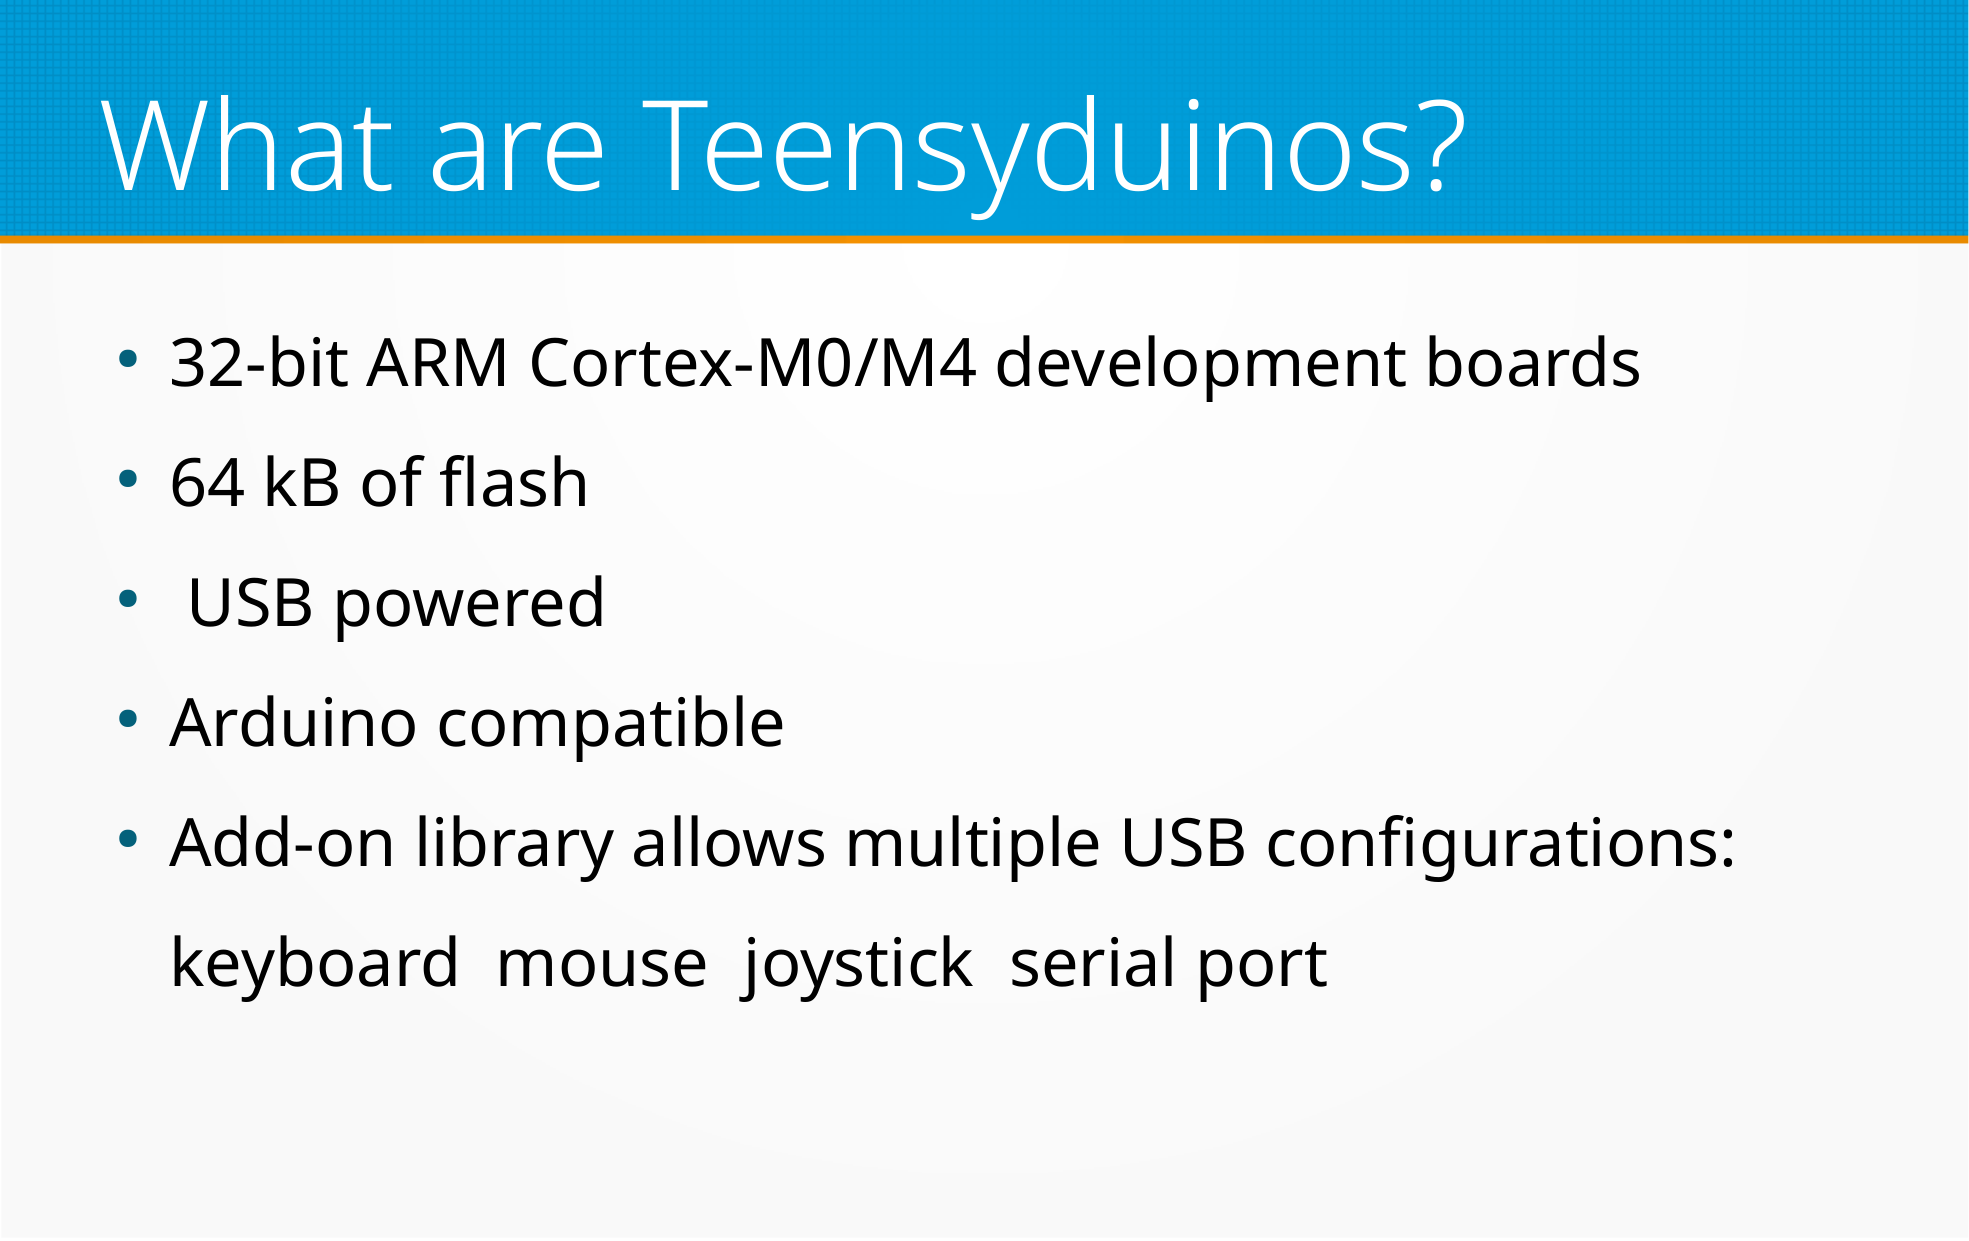

# What are Teensyduinos?
32-bit ARM Cortex-M0/M4 development boards
64 kB of flash
 USB powered
Arduino compatible
Add-on library allows multiple USB configurations:
keyboard mouse joystick serial port